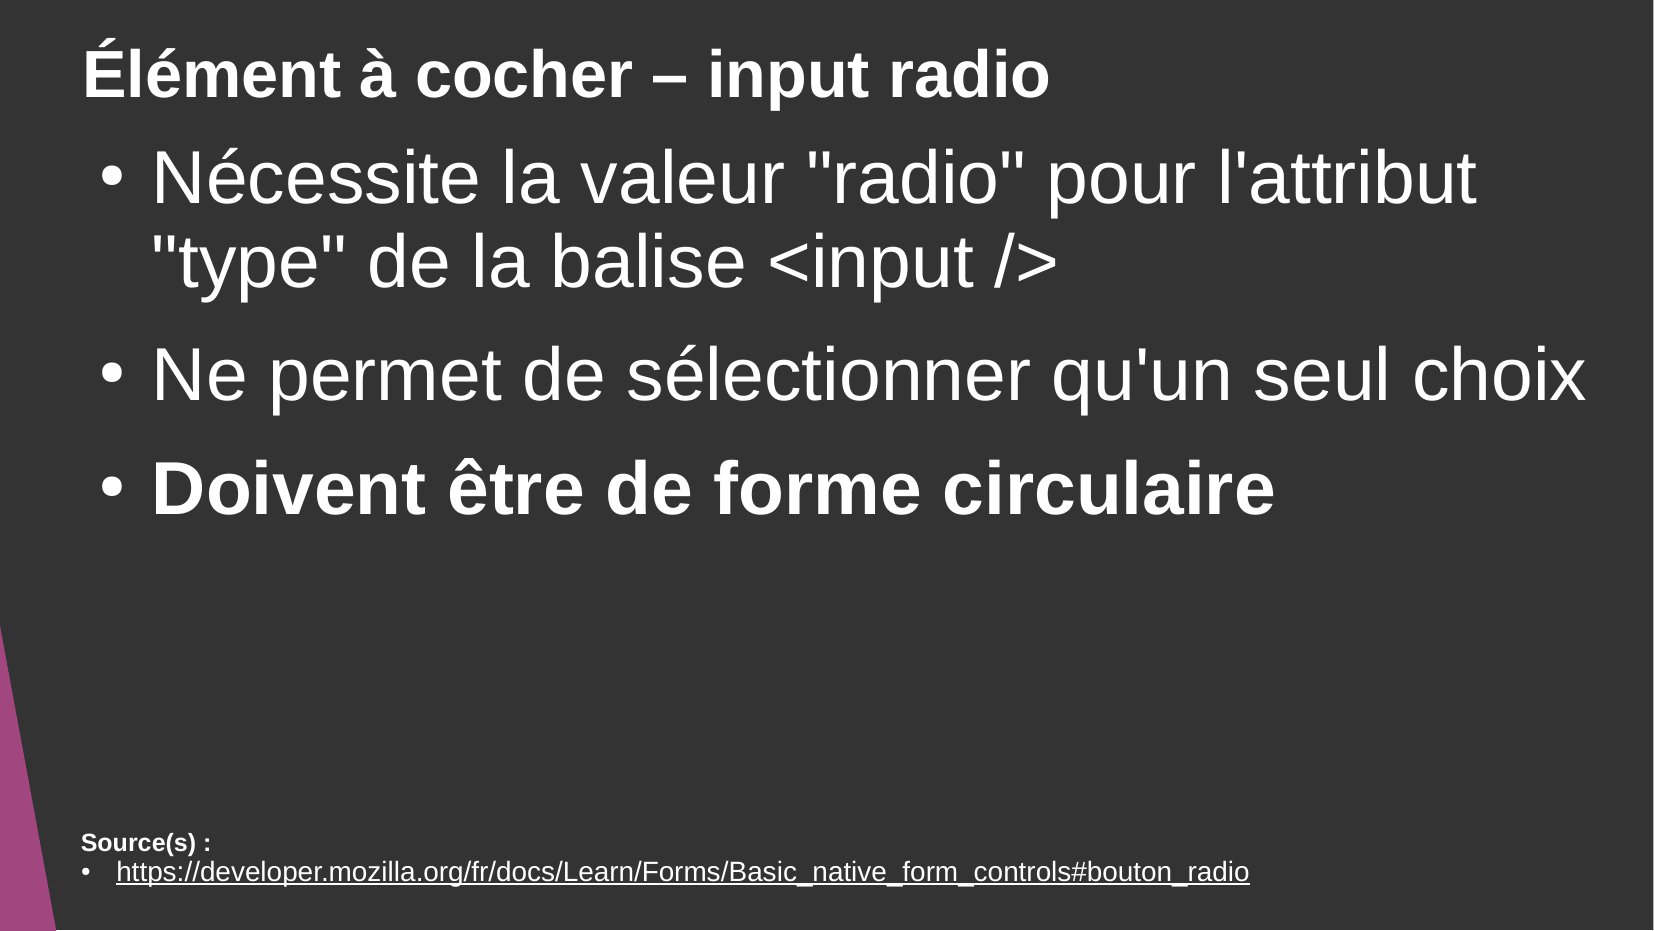

# Élément à cocher – input radio
Nécessite la valeur "radio" pour l'attribut "type" de la balise <input />
Ne permet de sélectionner qu'un seul choix
Doivent être de forme circulaire
Source(s) :
https://developer.mozilla.org/fr/docs/Learn/Forms/Basic_native_form_controls#bouton_radio